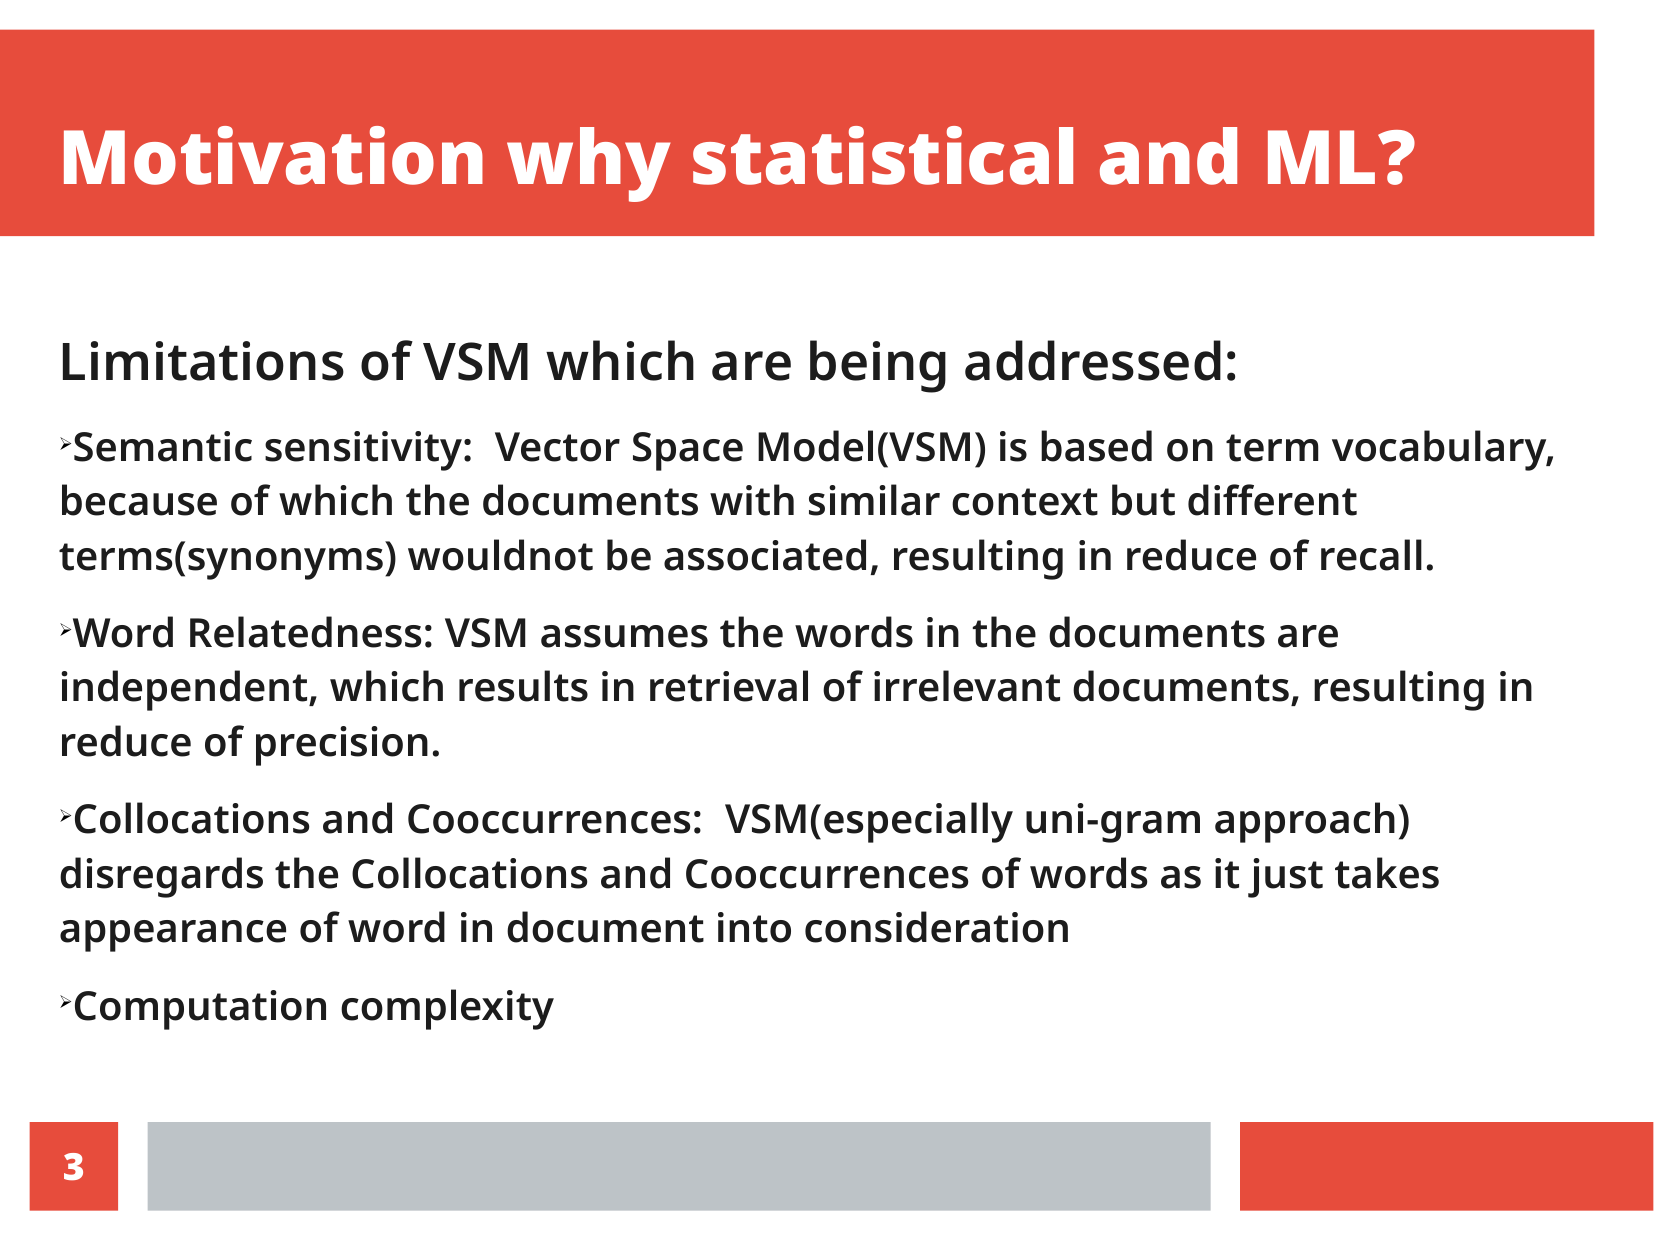

# Motivation why statistical and ML?
Limitations of VSM which are being addressed:
Semantic sensitivity: Vector Space Model(VSM) is based on term vocabulary, because of which the documents with similar context but different terms(synonyms) wouldnot be associated, resulting in reduce of recall.
Word Relatedness: VSM assumes the words in the documents are independent, which results in retrieval of irrelevant documents, resulting in reduce of precision.
Collocations and Cooccurrences: VSM(especially uni-gram approach) disregards the Collocations and Cooccurrences of words as it just takes appearance of word in document into consideration
Computation complexity
3